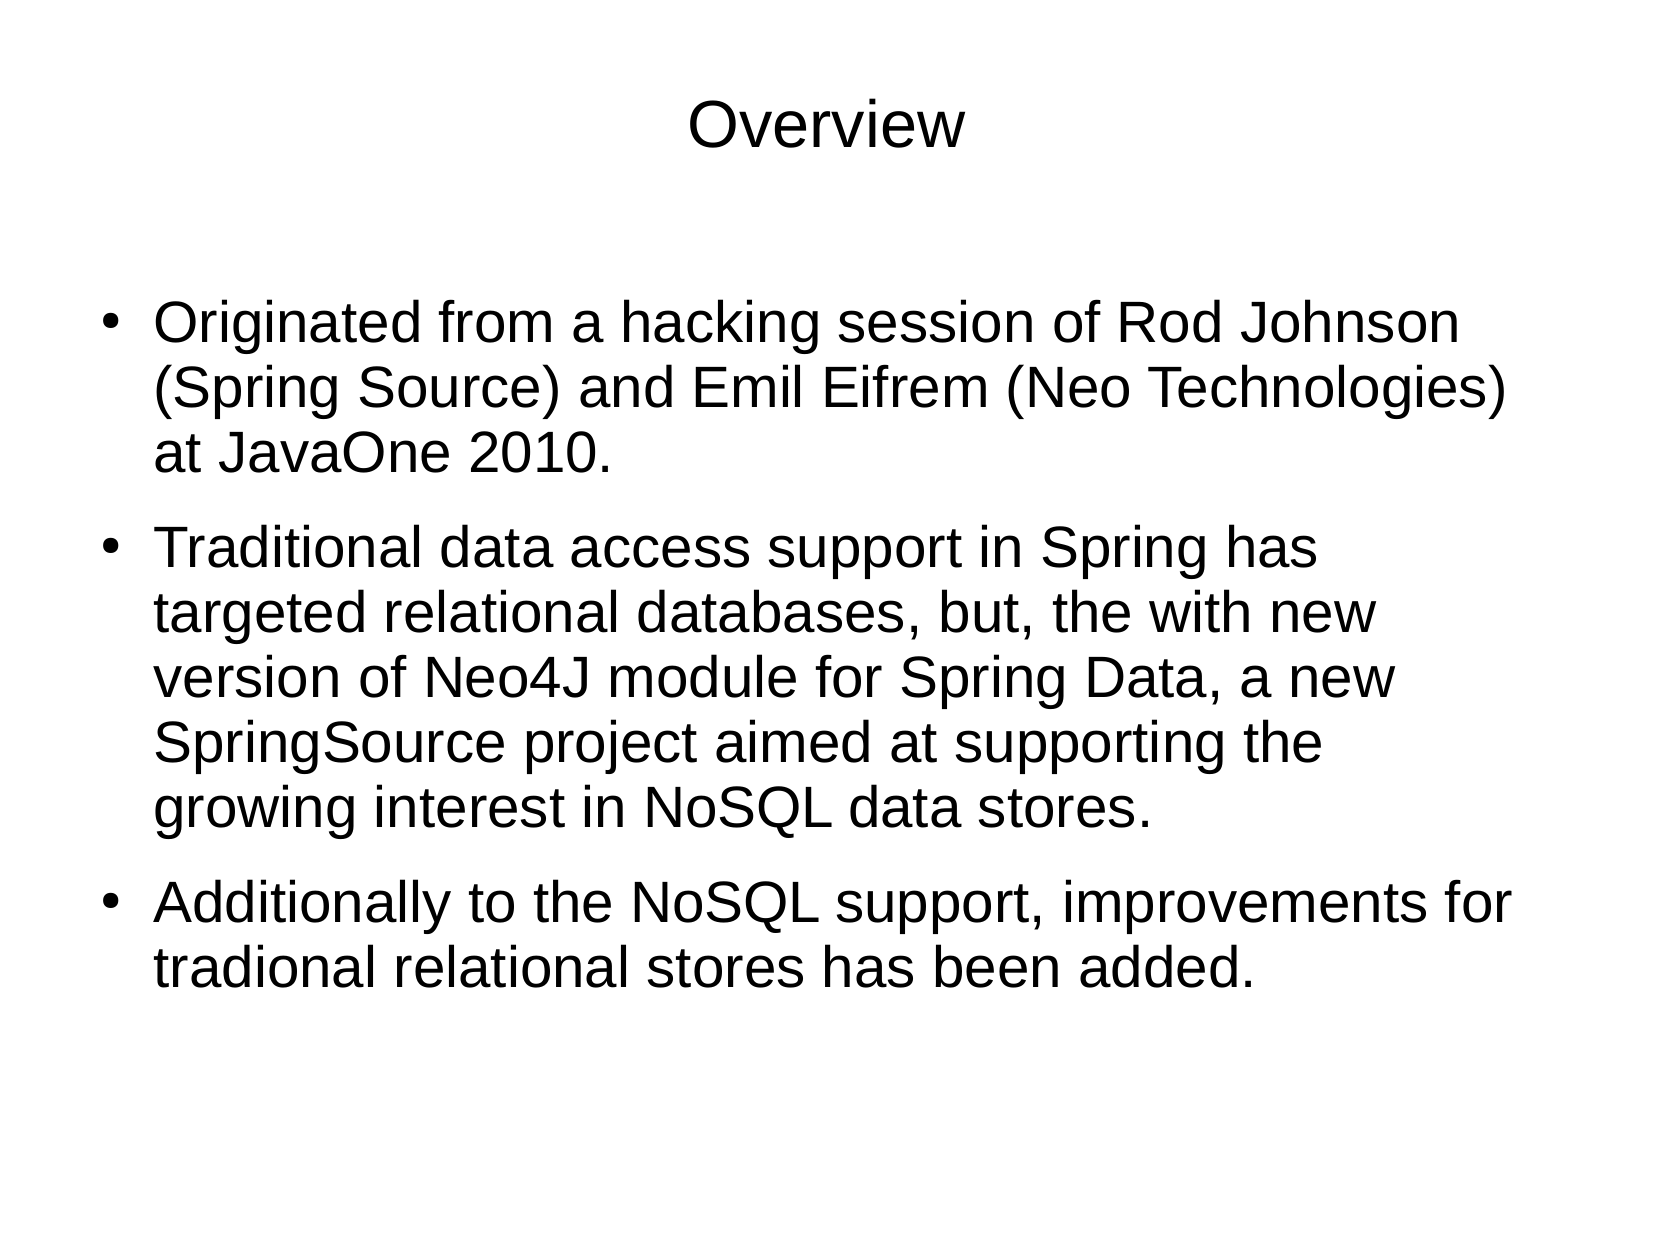

# Overview
Originated from a hacking session of Rod Johnson (Spring Source) and Emil Eifrem (Neo Technologies) at JavaOne 2010.
Traditional data access support in Spring has targeted relational databases, but, the with new version of Neo4J module for Spring Data, a new SpringSource project aimed at supporting the growing interest in NoSQL data stores.
Additionally to the NoSQL support, improvements for tradional relational stores has been added.